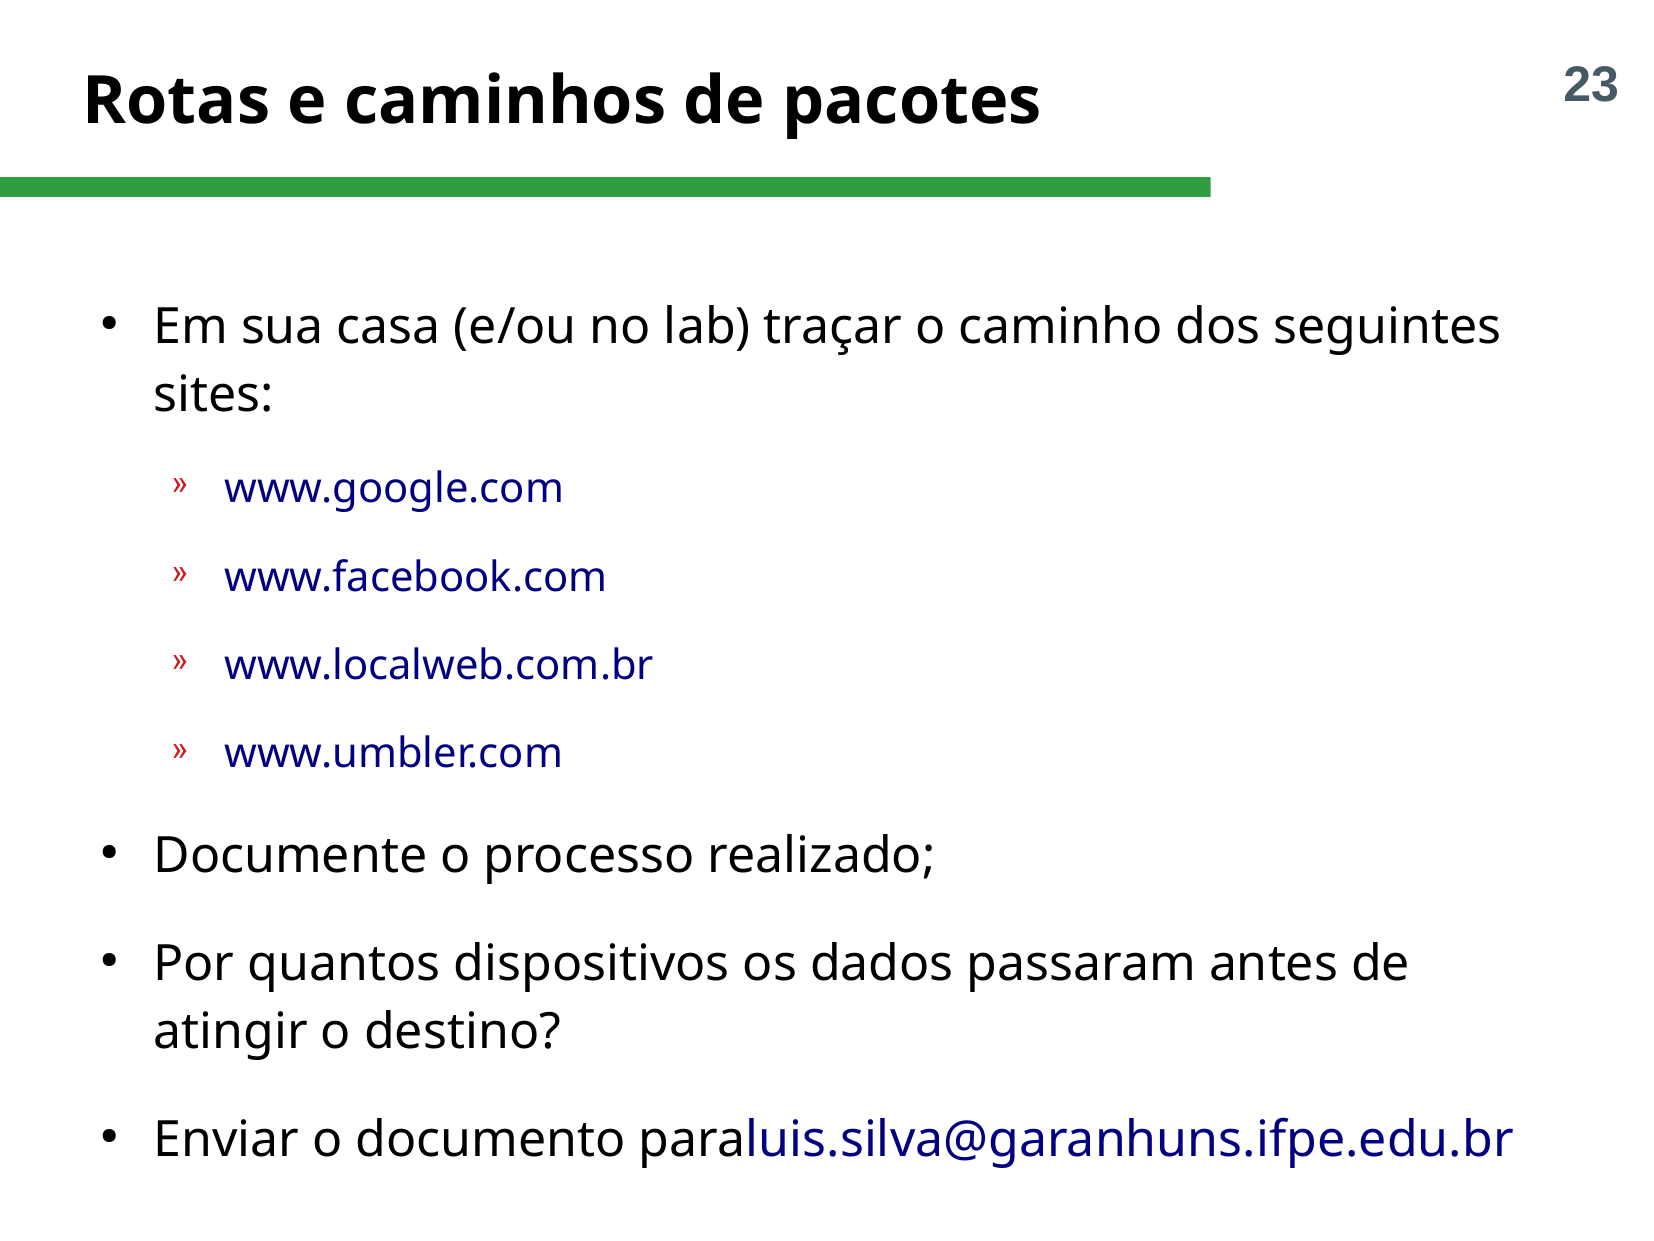

# Rotas e caminhos de pacotes
Em sua casa (e/ou no lab) traçar o caminho dos seguintes sites:
www.google.com
www.facebook.com
www.localweb.com.br
www.umbler.com
Documente o processo realizado;
Por quantos dispositivos os dados passaram antes de atingir o destino?
Enviar o documento paraluis.silva@garanhuns.ifpe.edu.br